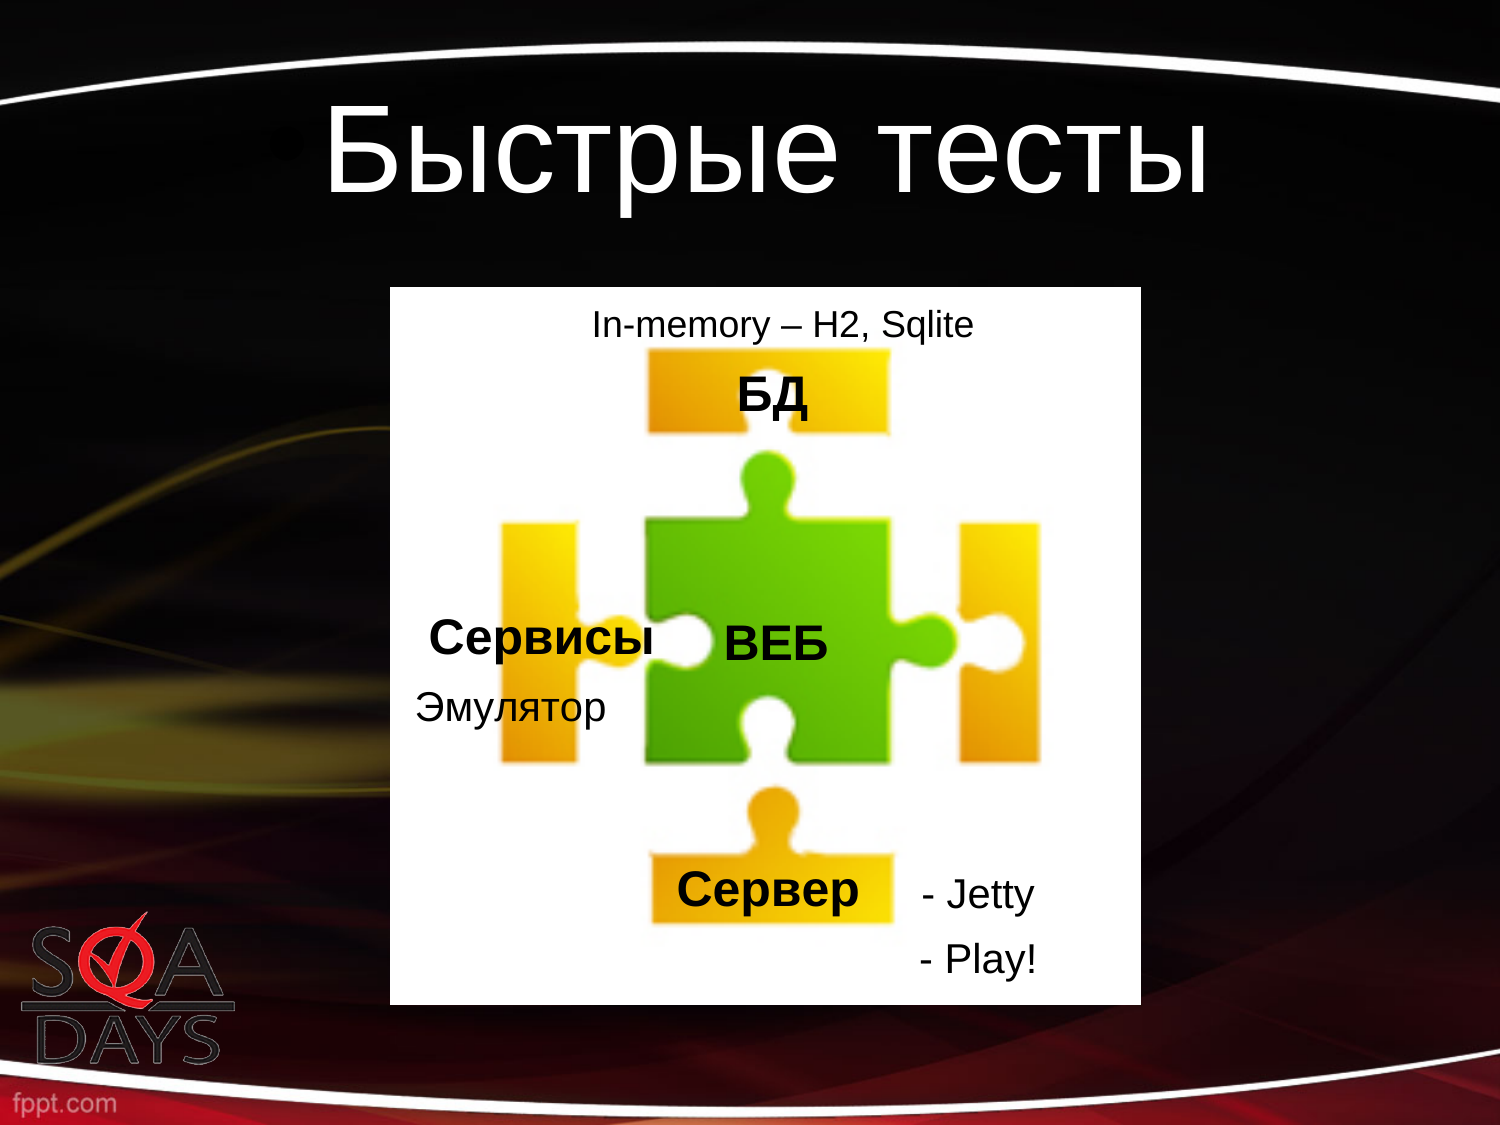

# Быстрые тесты
In-memory – H2, Sqlite
БД
Сервисы
ВЕБ
Эмулятор
Сервер
- Jetty
- Play!